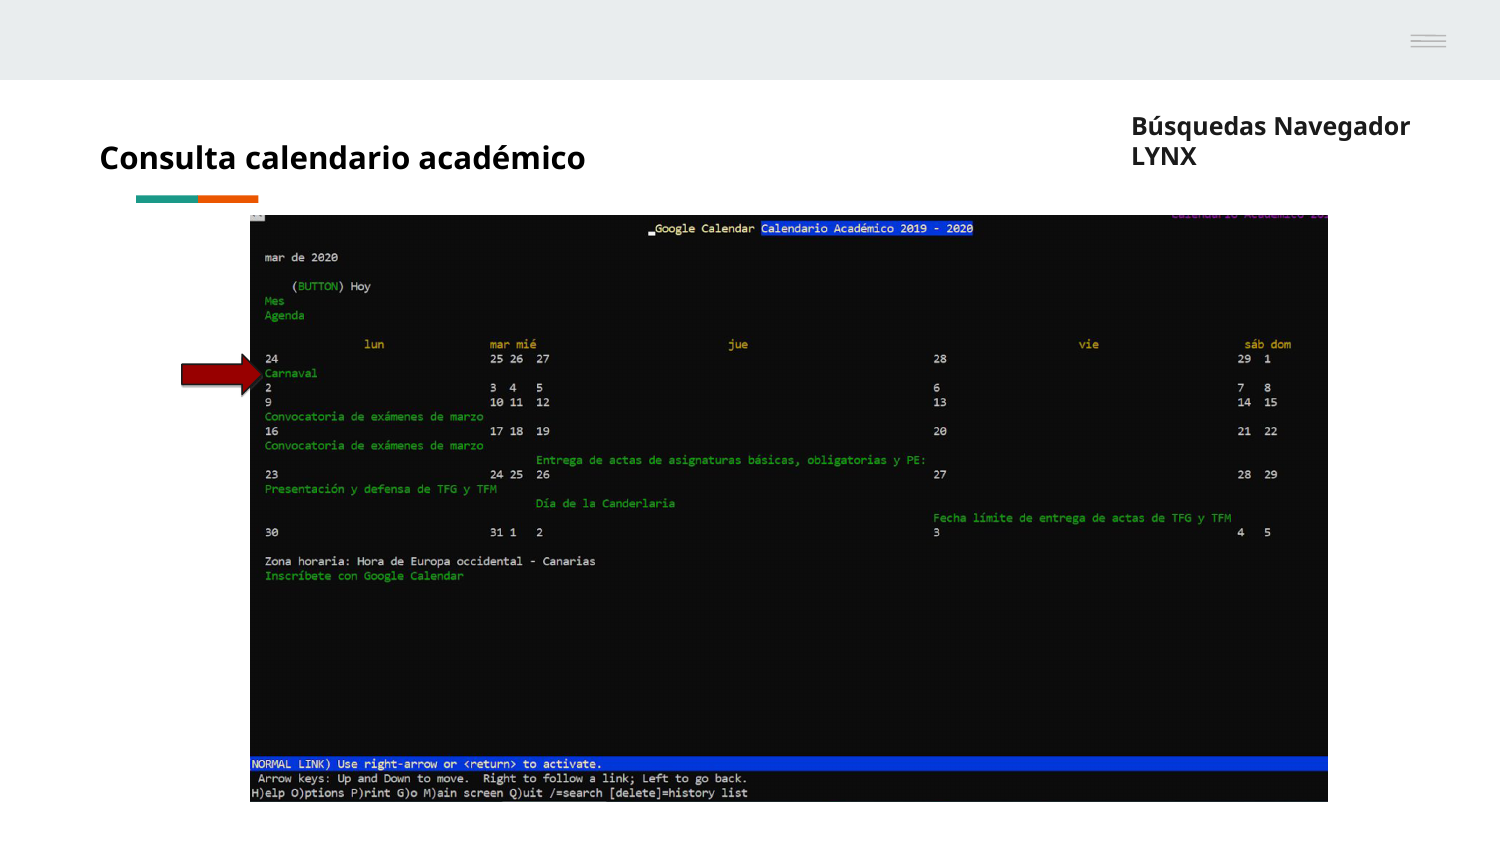

# Búsquedas Navegador LYNX
Consulta calendario académico